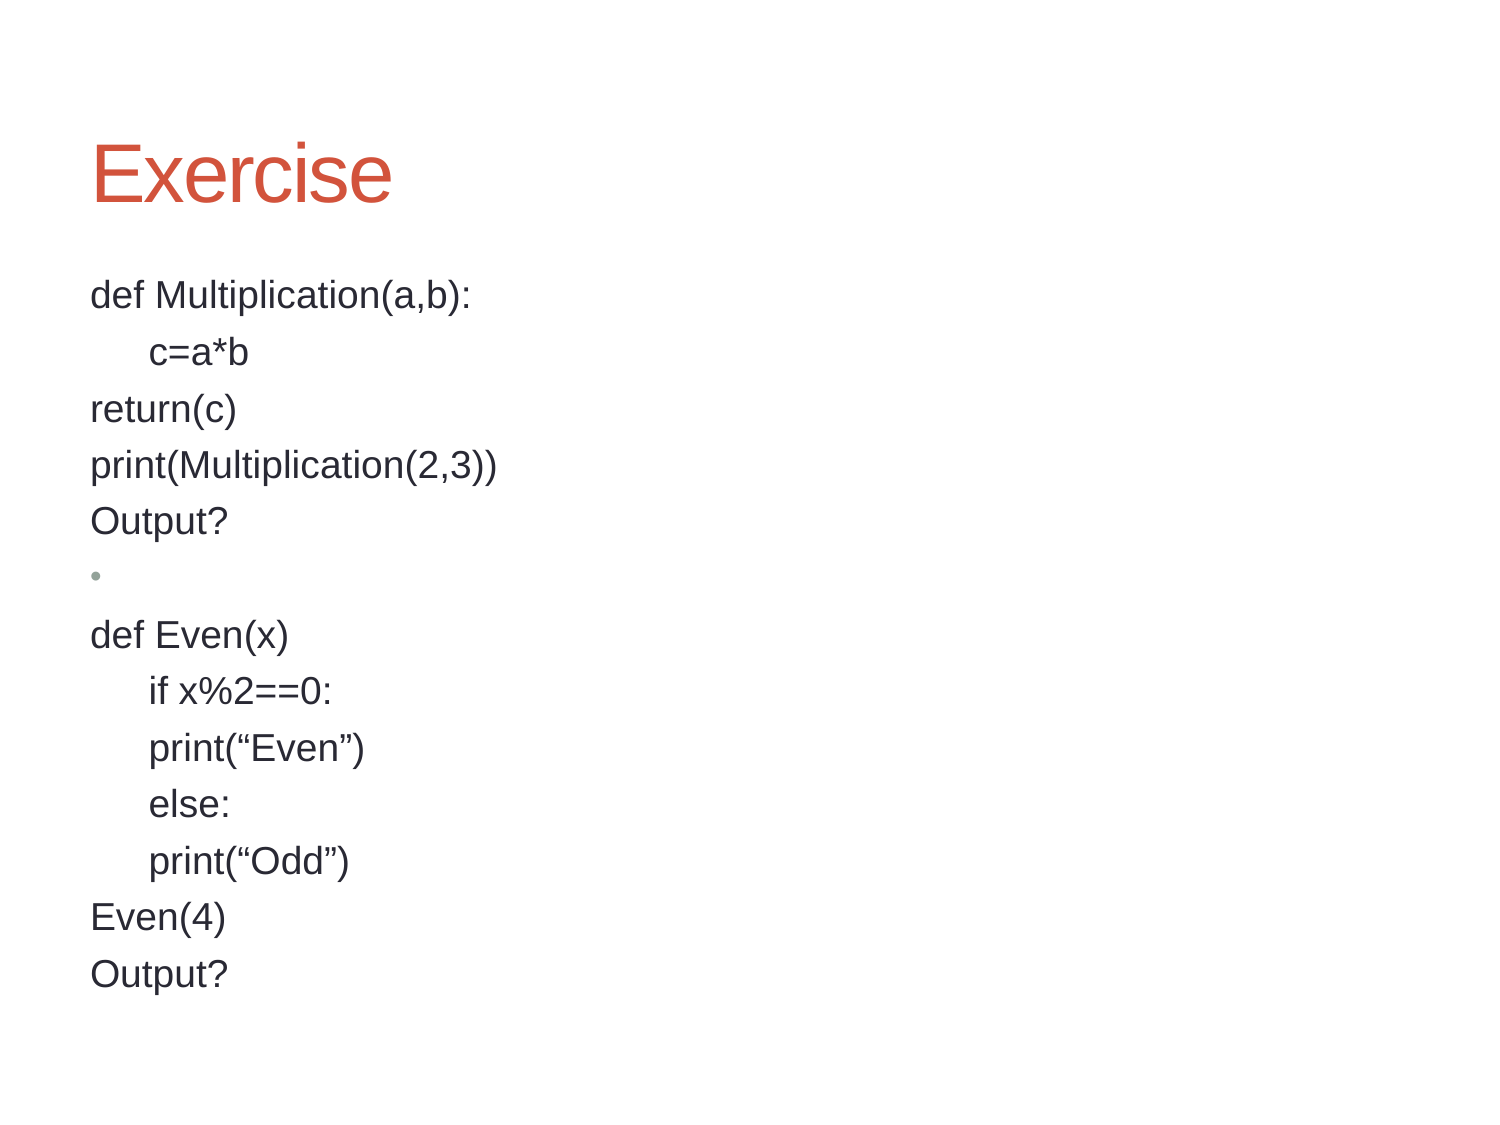

# Exercise
def Multiplication(a,b):
	c=a*b
return(c)
print(Multiplication(2,3))
Output?
def Even(x)
	if x%2==0:
		print(“Even”)
	else:
		print(“Odd”)
Even(4)
Output?